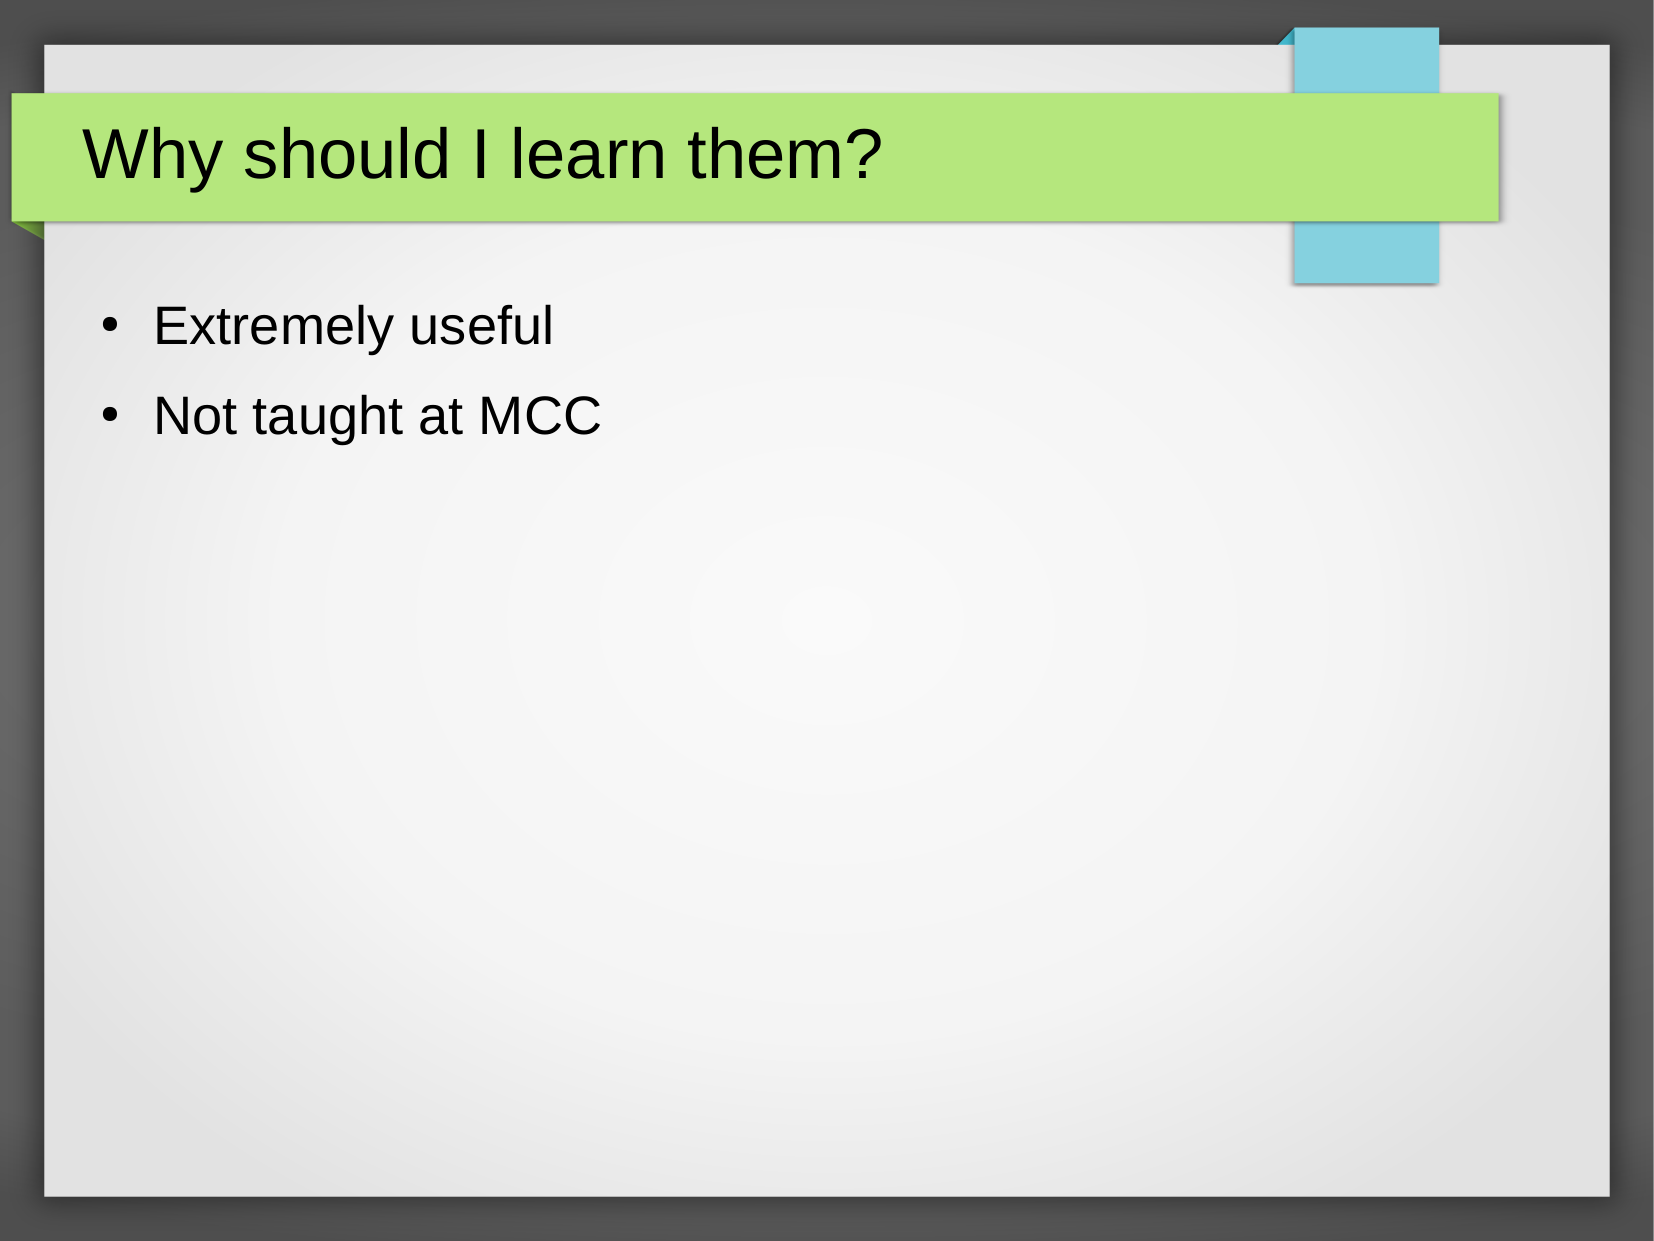

# Why should I learn them?
Extremely useful
Not taught at MCC